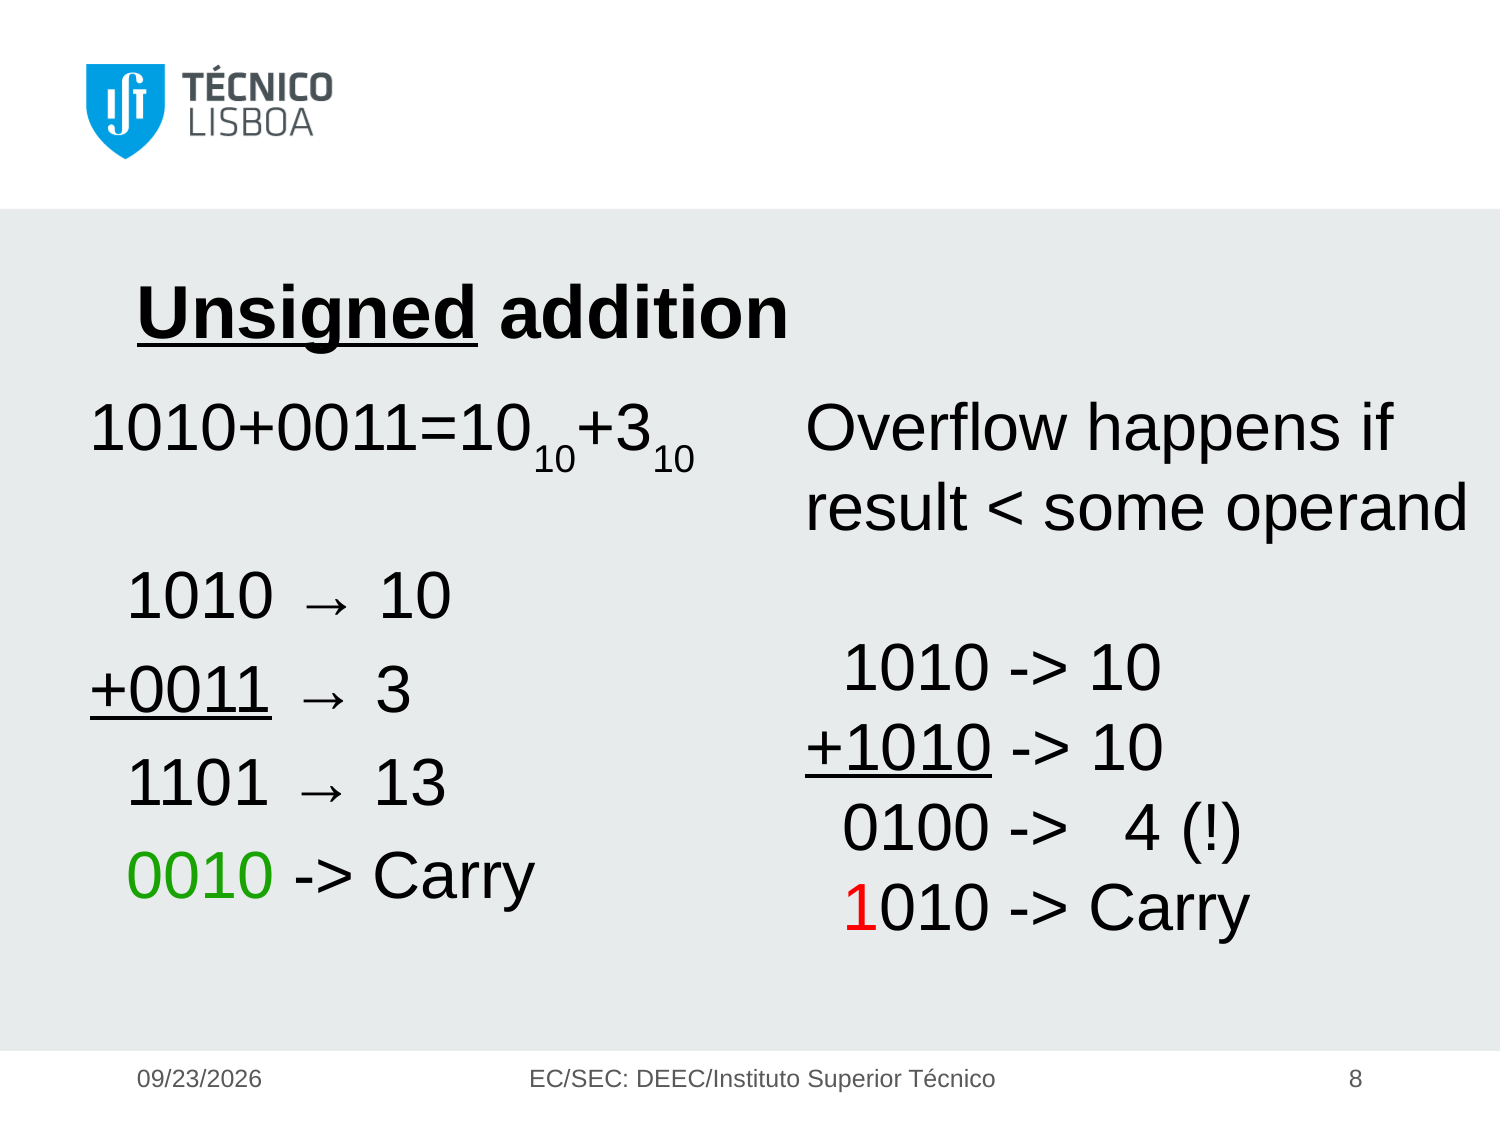

# Unsigned addition
Overflow happens if
result < some operand
 1010 -> 10
+1010 -> 10
 0100 -> 4 (!)
 1010 -> Carry
1010+0011=1010+310
 1010 → 10
+0011 → 3
 1101 → 13
 0010 -> Carry
EC/SEC: DEEC/Instituto Superior Técnico